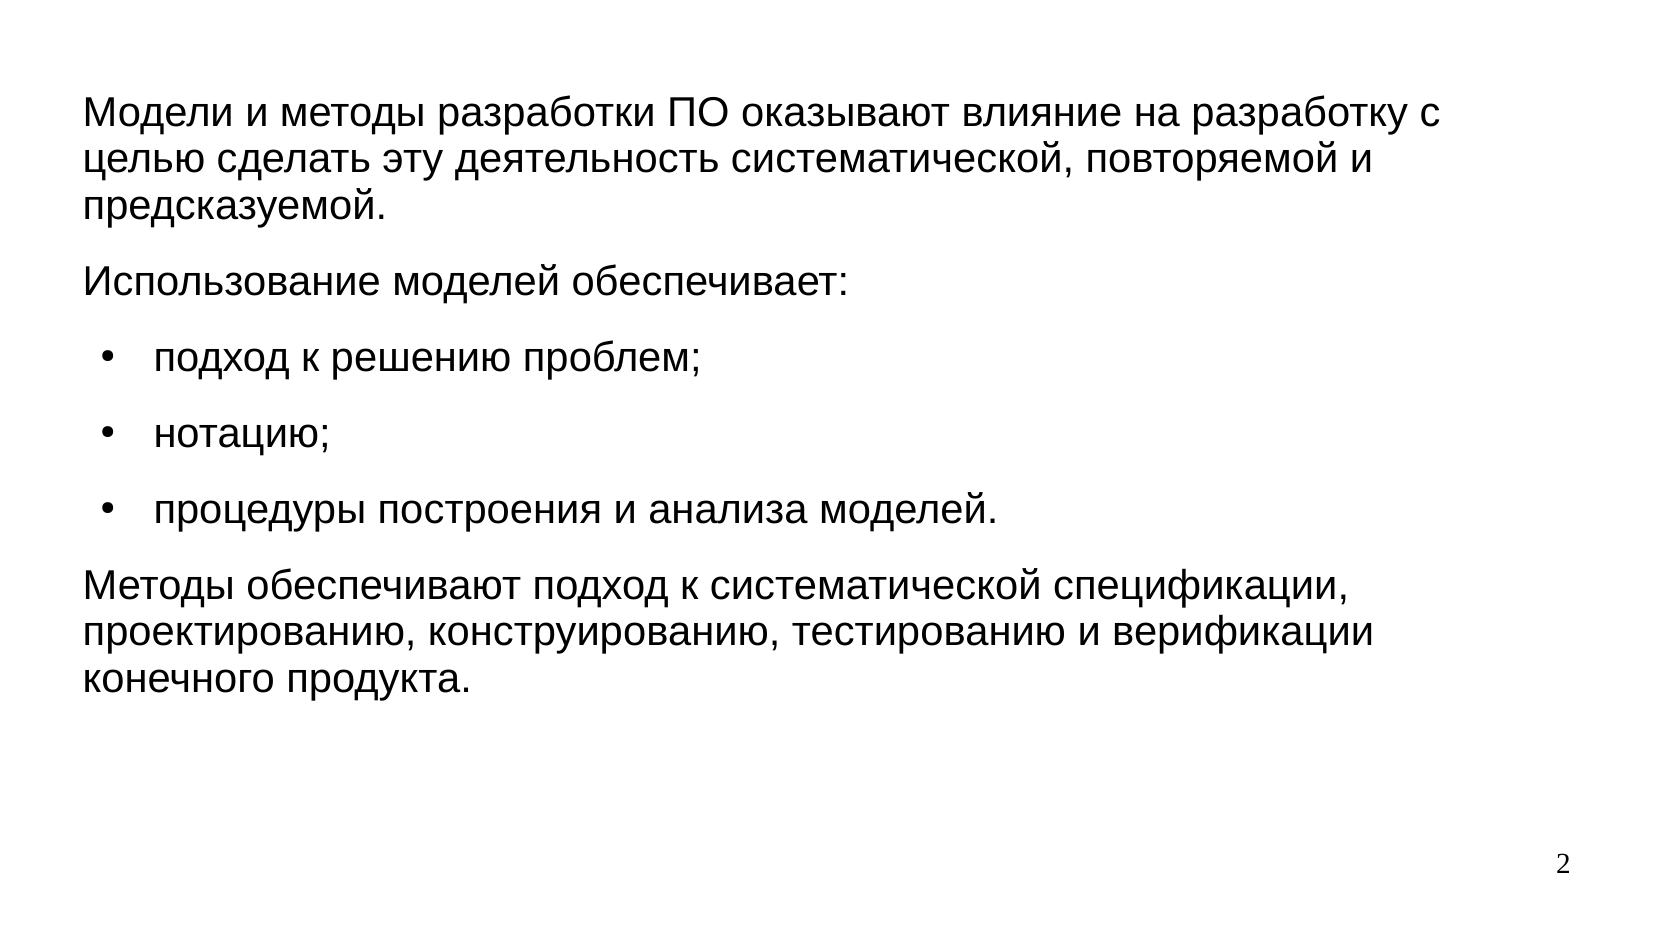

# Модели и методы разработки ПО оказывают влияние на разработку с целью сделать эту деятельность систематической, повторяемой и предсказуемой.
Использование моделей обеспечивает:
подход к решению проблем;
нотацию;
процедуры построения и анализа моделей.
Методы обеспечивают подход к систематической спецификации, проектированию, конструированию, тестированию и верификации конечного продукта.
2